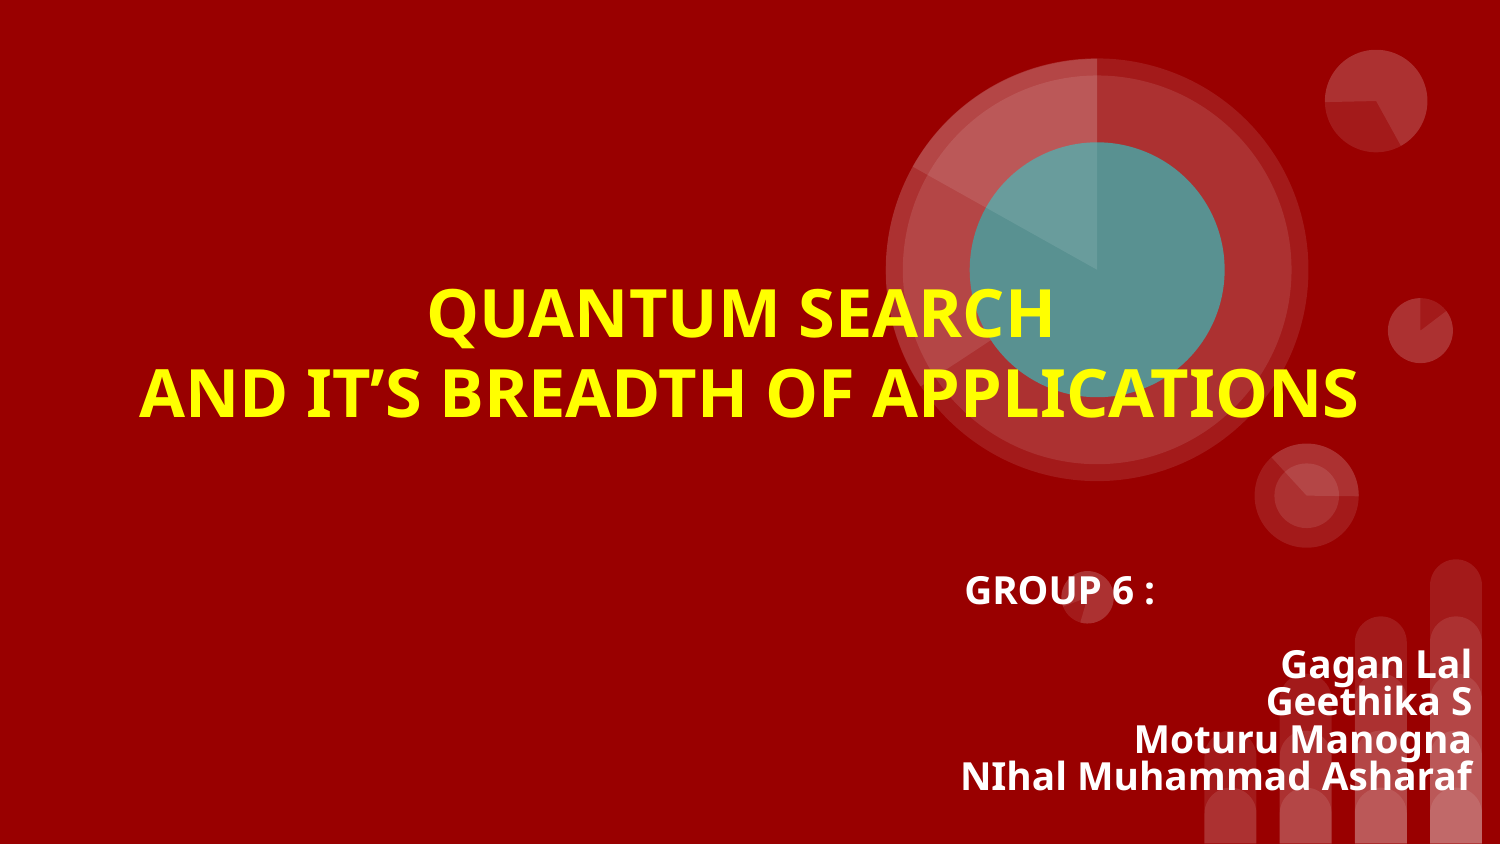

QUANTUM SEARCH
AND IT’S BREADTH OF APPLICATIONS
# GROUP 6 :
Gagan Lal
Geethika S
Moturu Manogna
NIhal Muhammad Asharaf